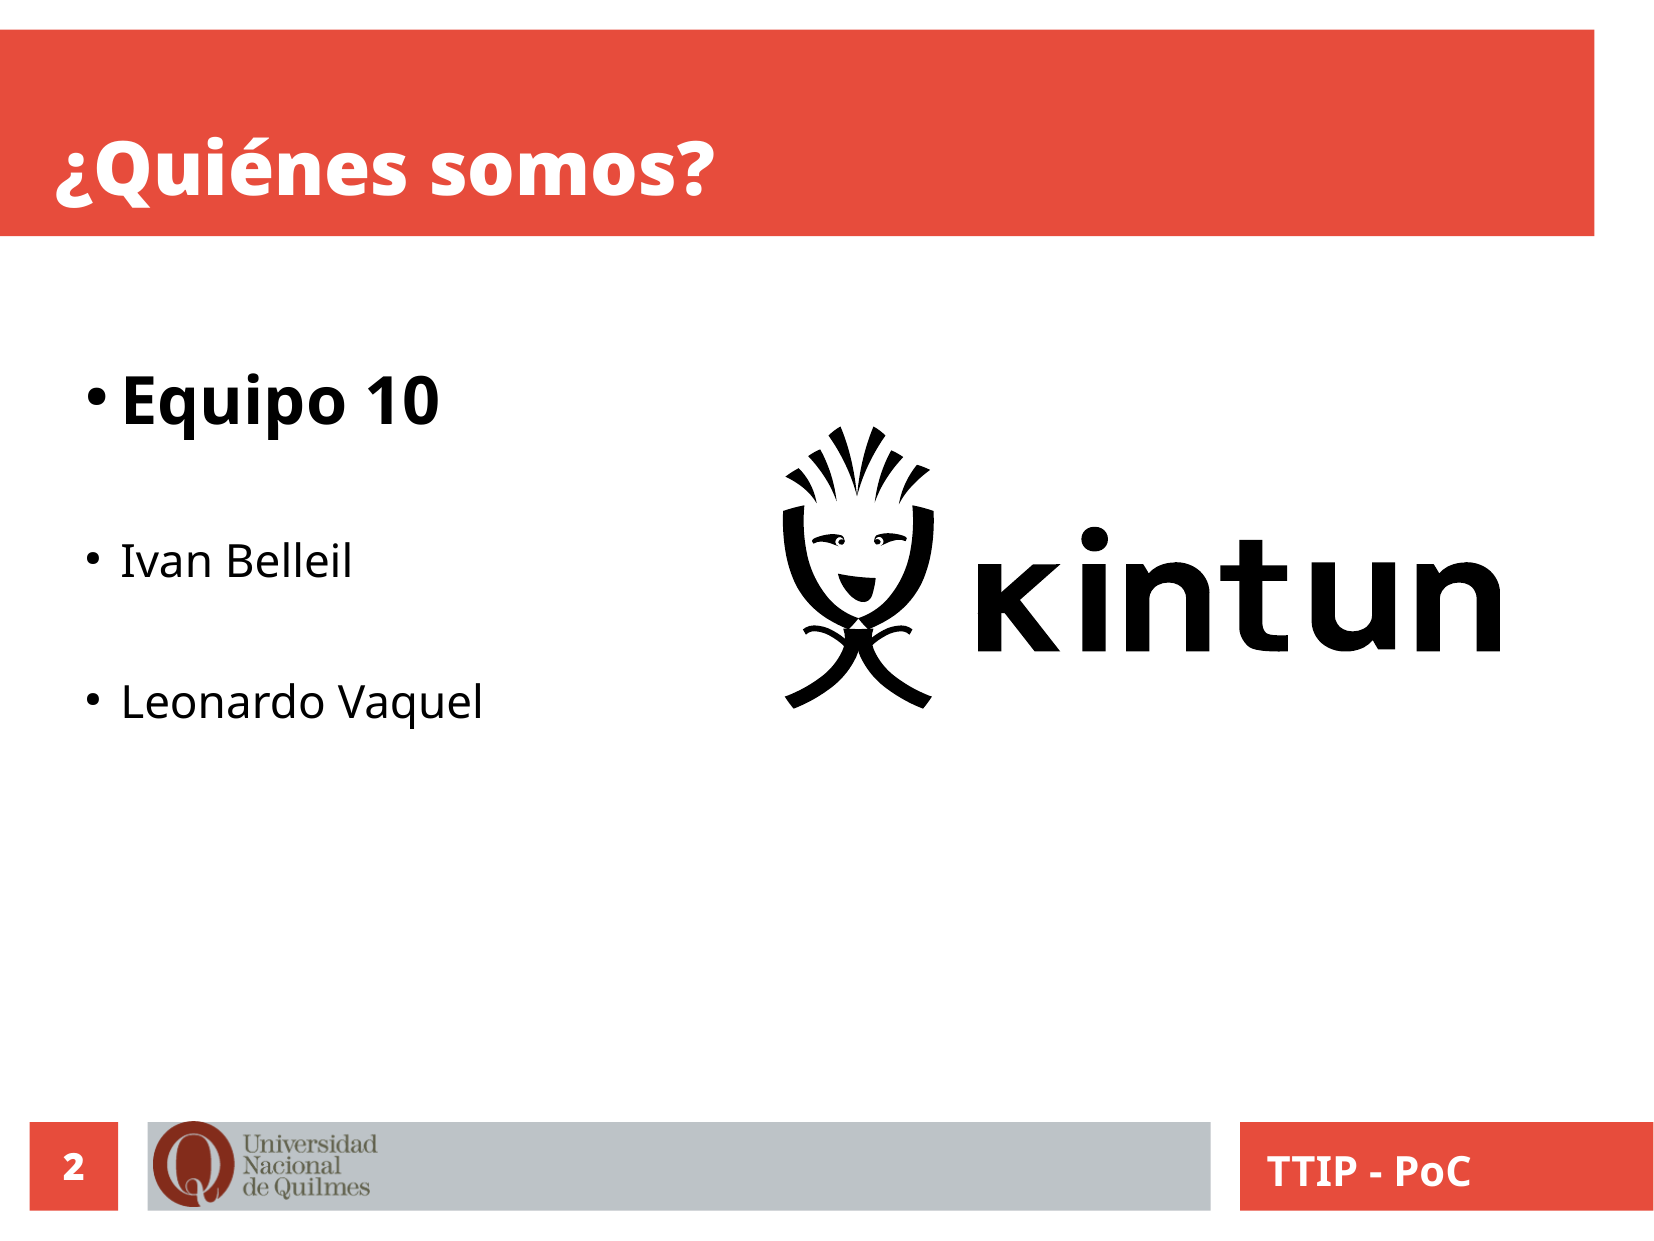

# ¿Quiénes somos?
Equipo 10
Ivan Belleil
Leonardo Vaquel
2
TTIP - PoC